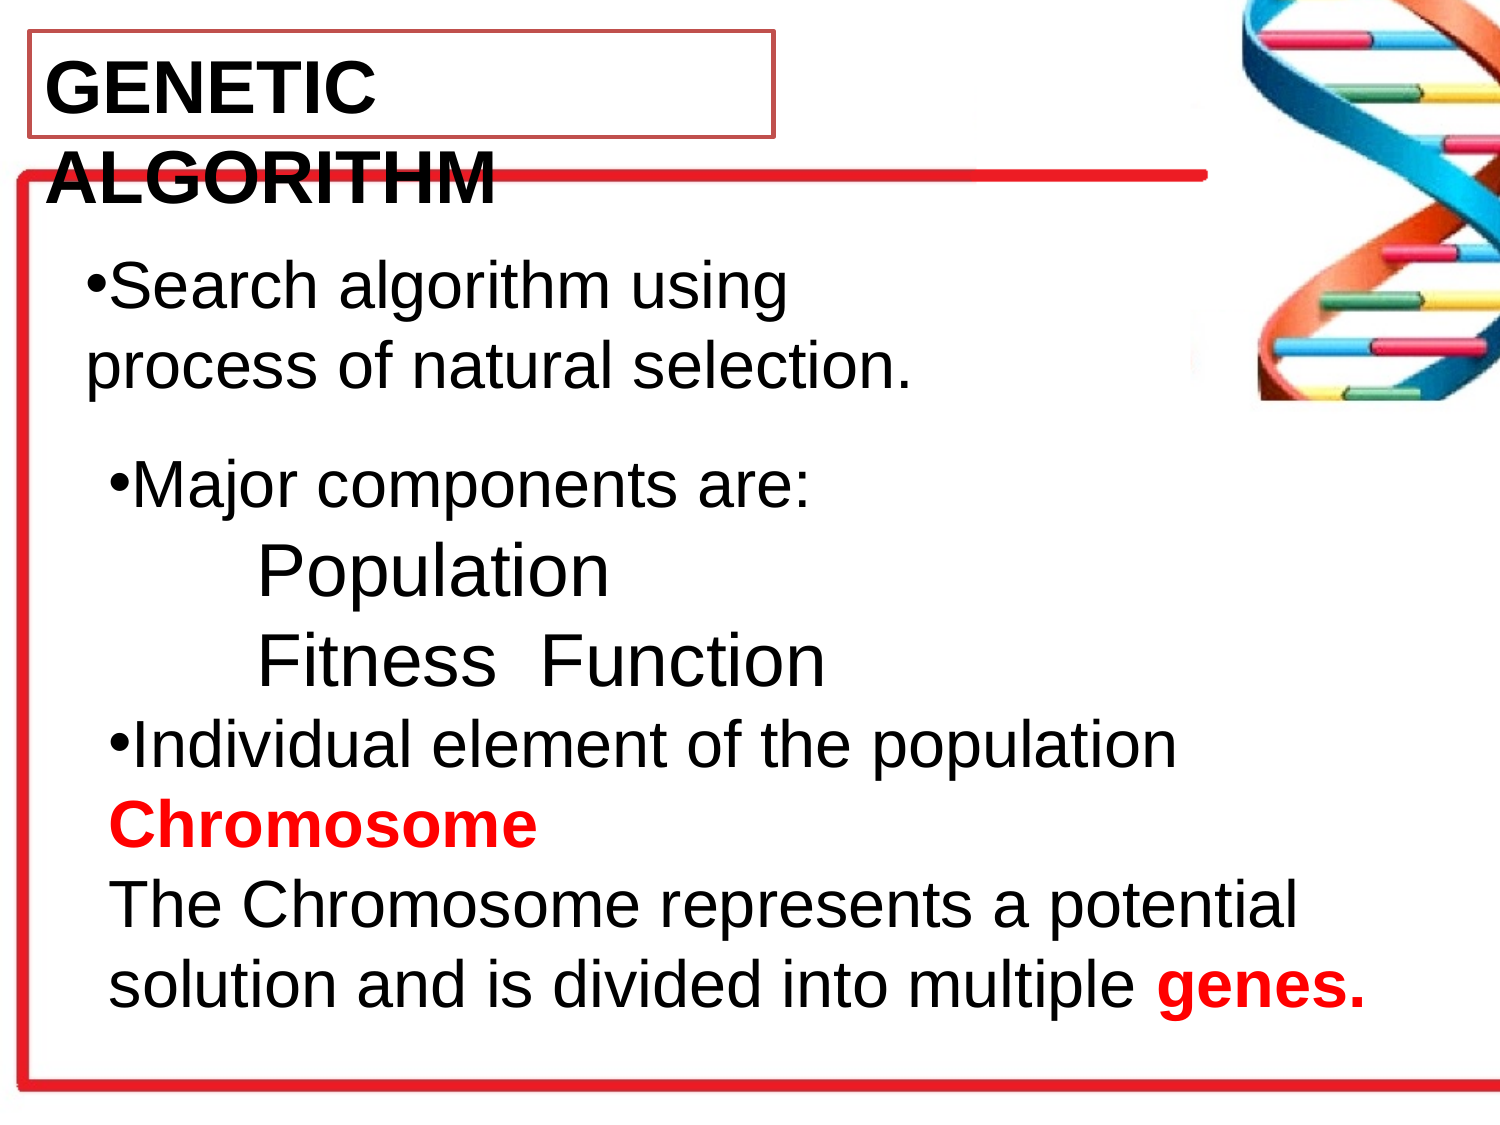

GENETIC ALGORITHM
Search algorithm using process of natural selection.
#
Major components are:
		Population
		Fitness Function
Individual element of the population Chromosome
The Chromosome represents a potential solution and is divided into multiple genes.